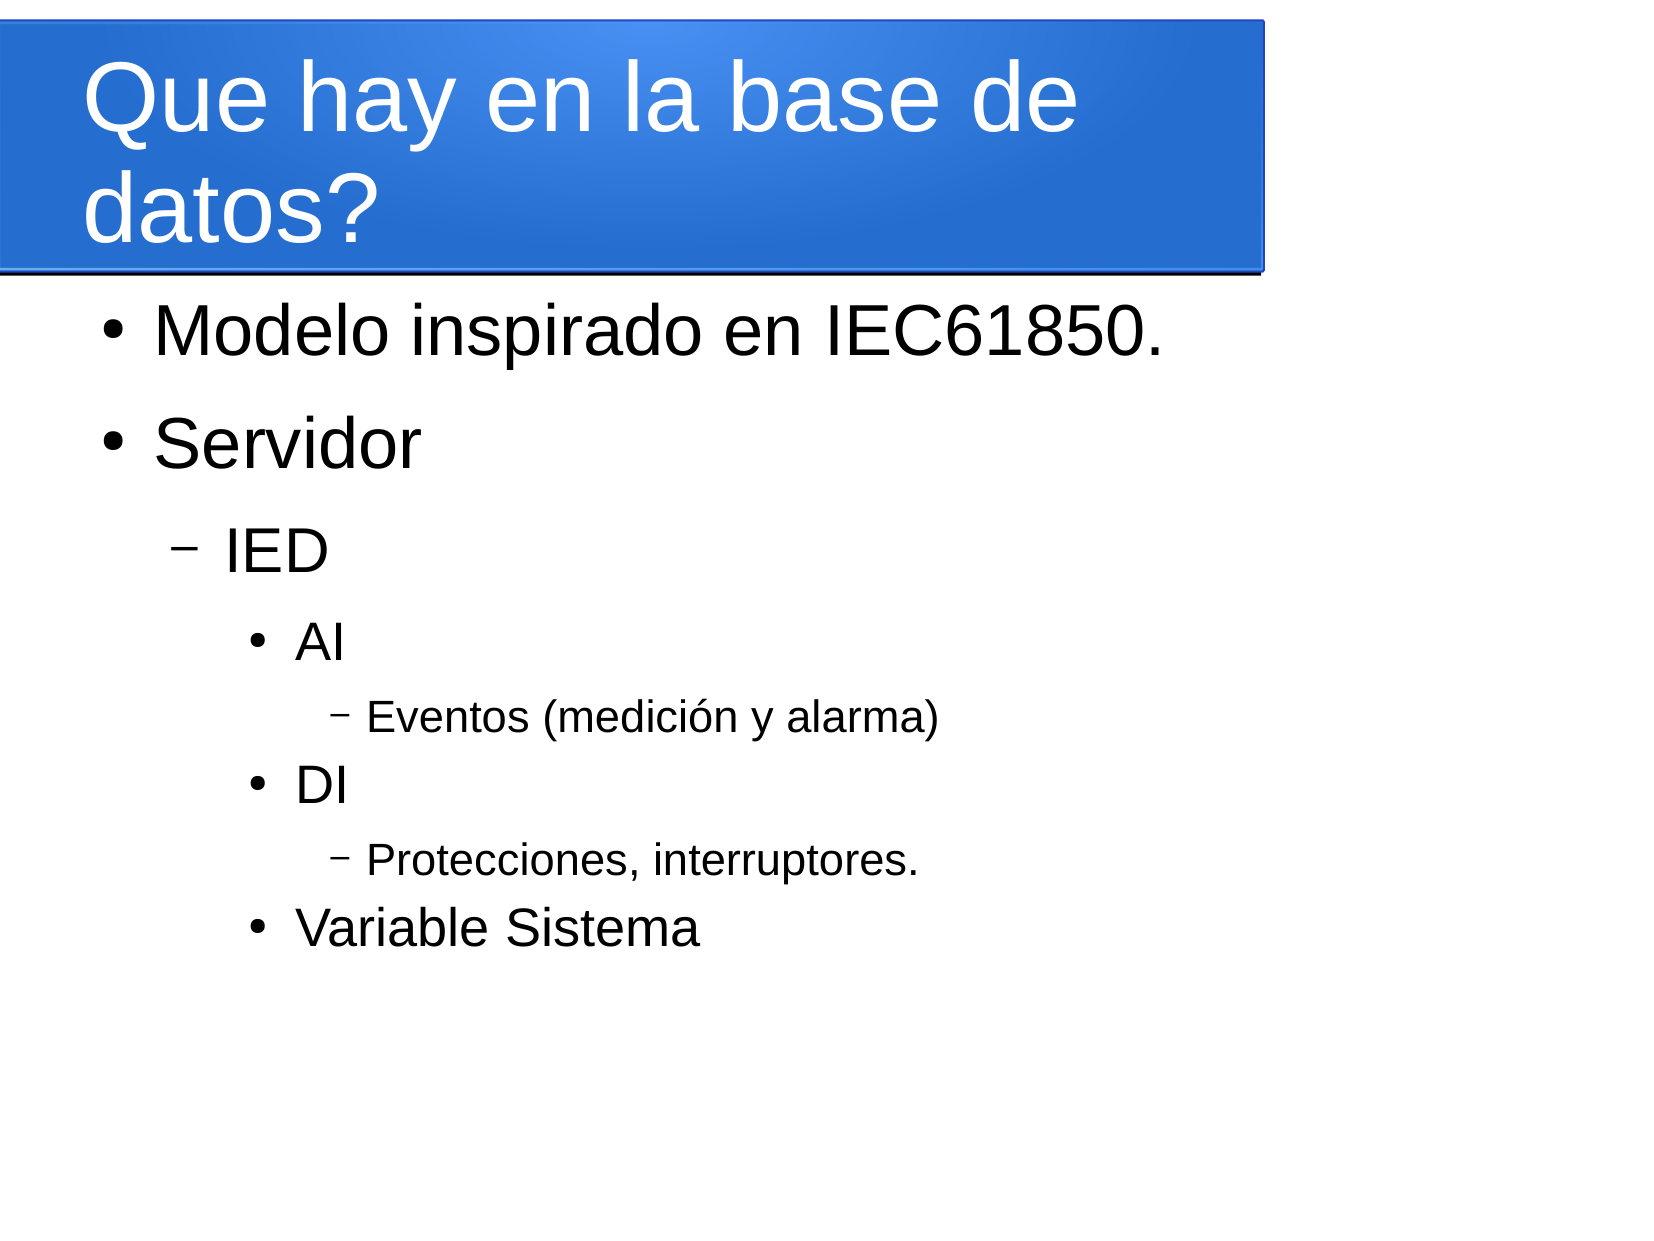

# Que hay en la base de datos?
Modelo inspirado en IEC61850.
Servidor
IED
AI
Eventos (medición y alarma)
DI
Protecciones, interruptores.
Variable Sistema